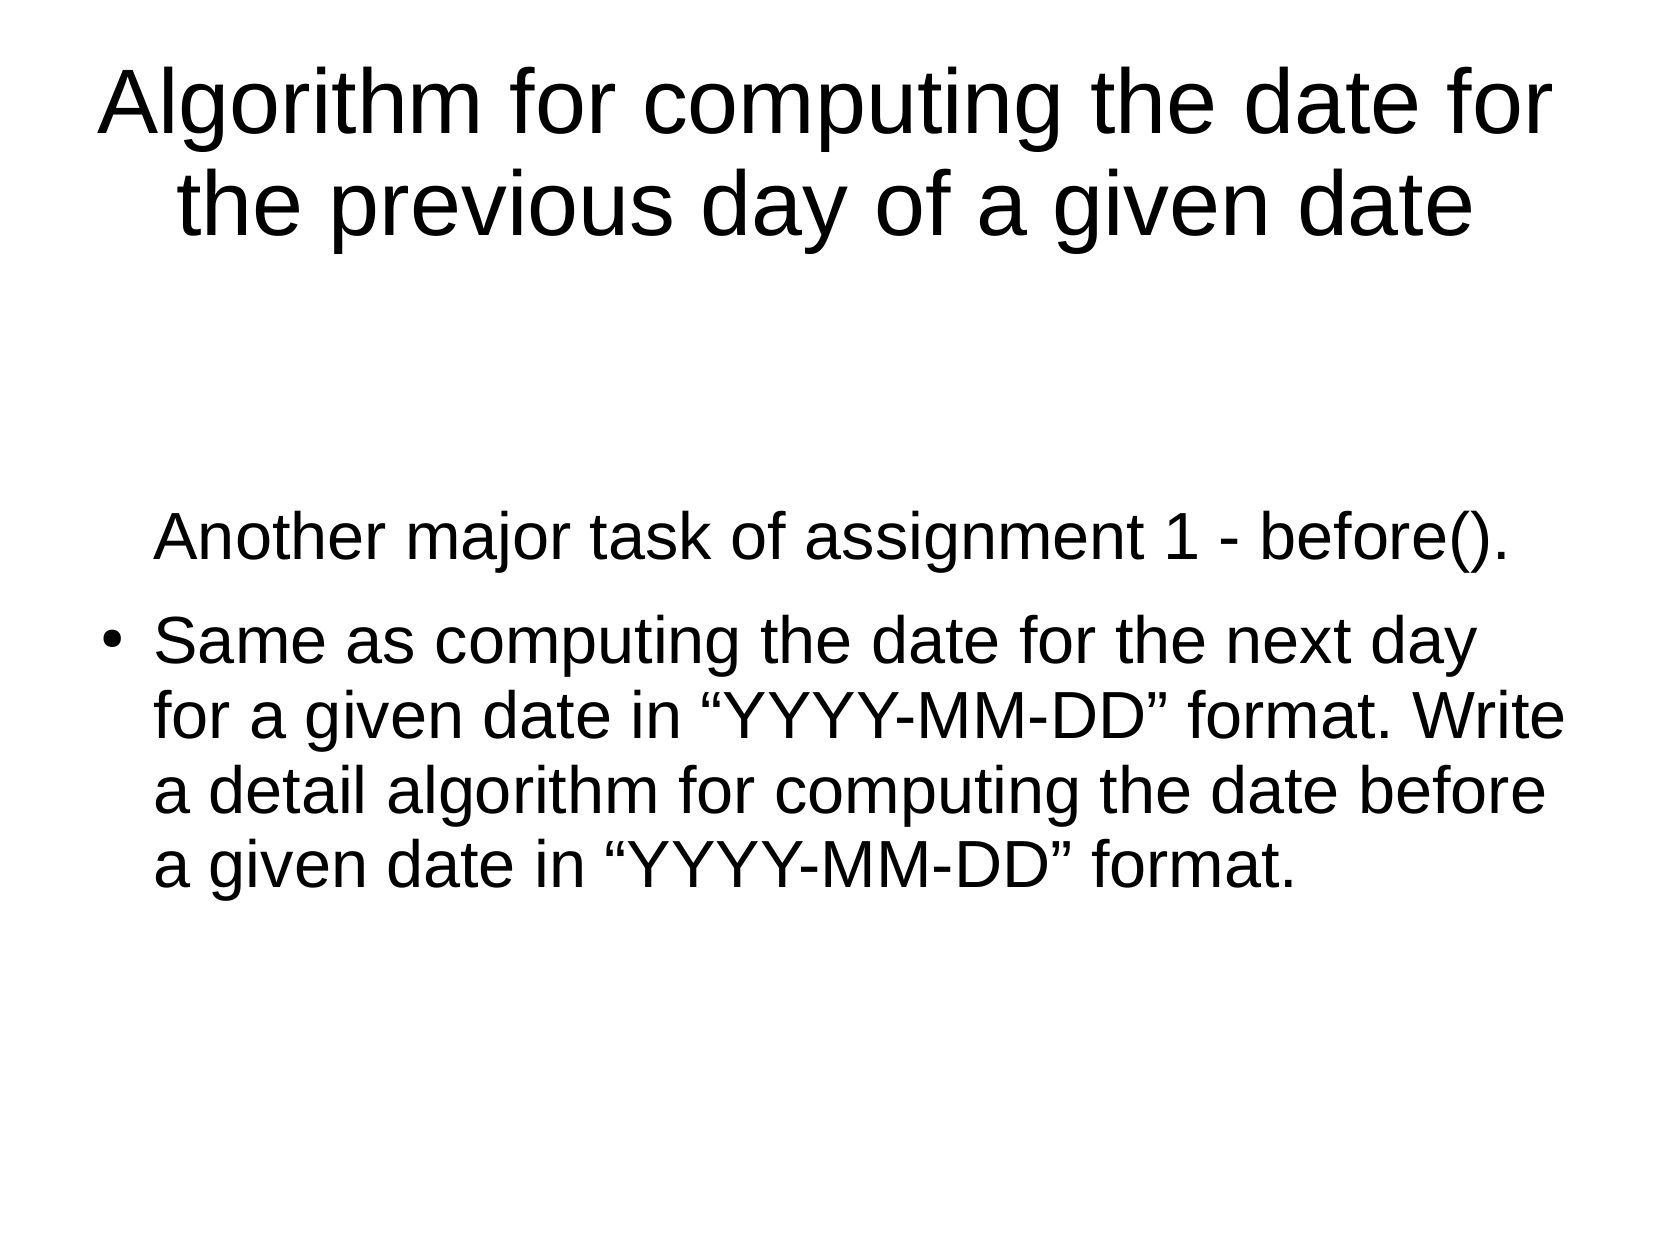

# Algorithm for computing the date for the previous day of a given date
Another major task of assignment 1 - before().
Same as computing the date for the next day for a given date in “YYYY-MM-DD” format. Write a detail algorithm for computing the date before a given date in “YYYY-MM-DD” format.